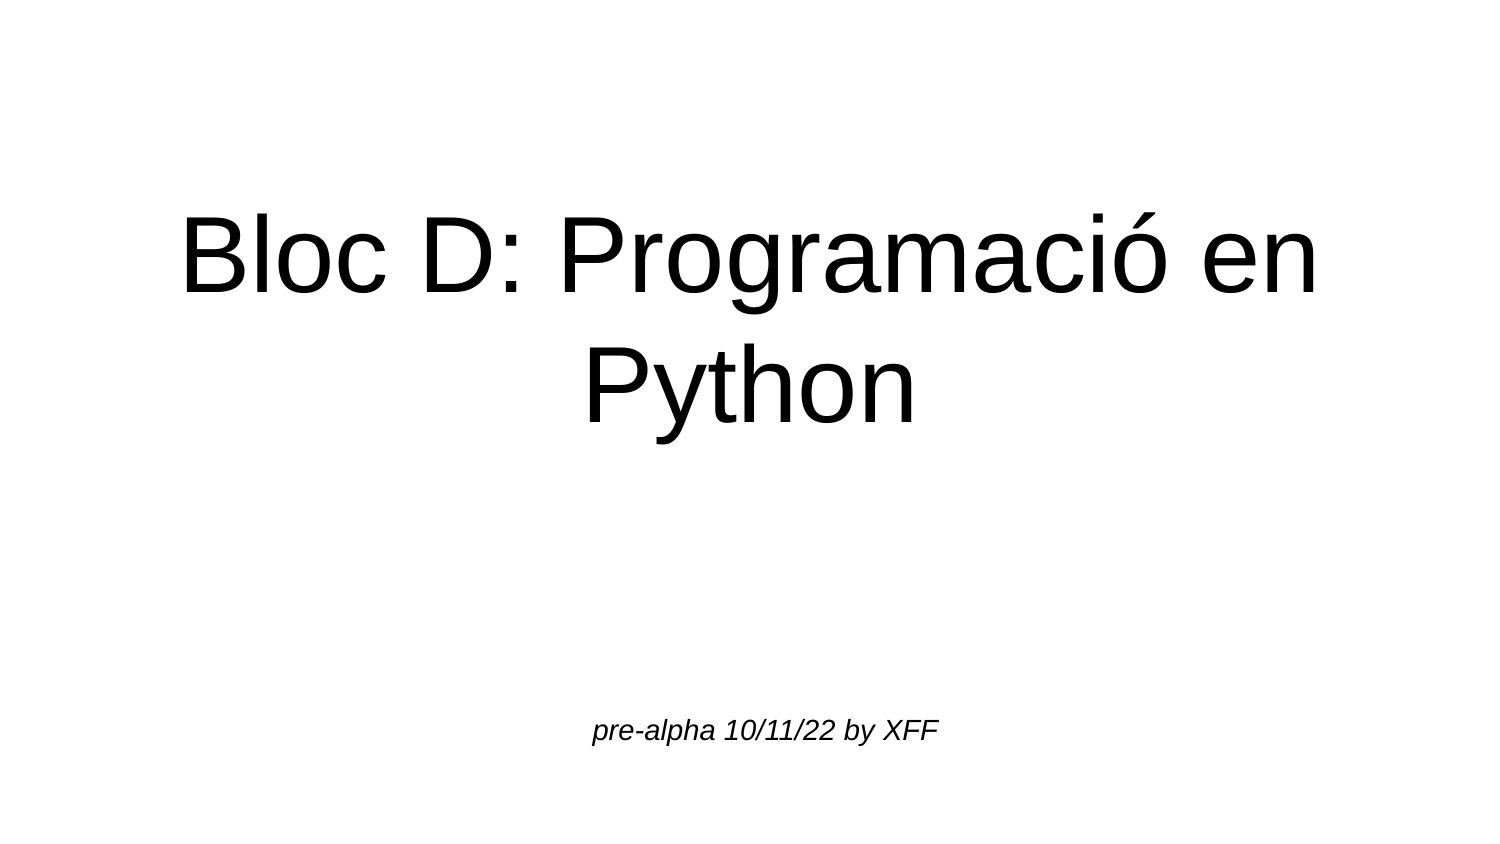

# Bloc D: Programació en Python
pre-alpha 10/11/22 by XFF